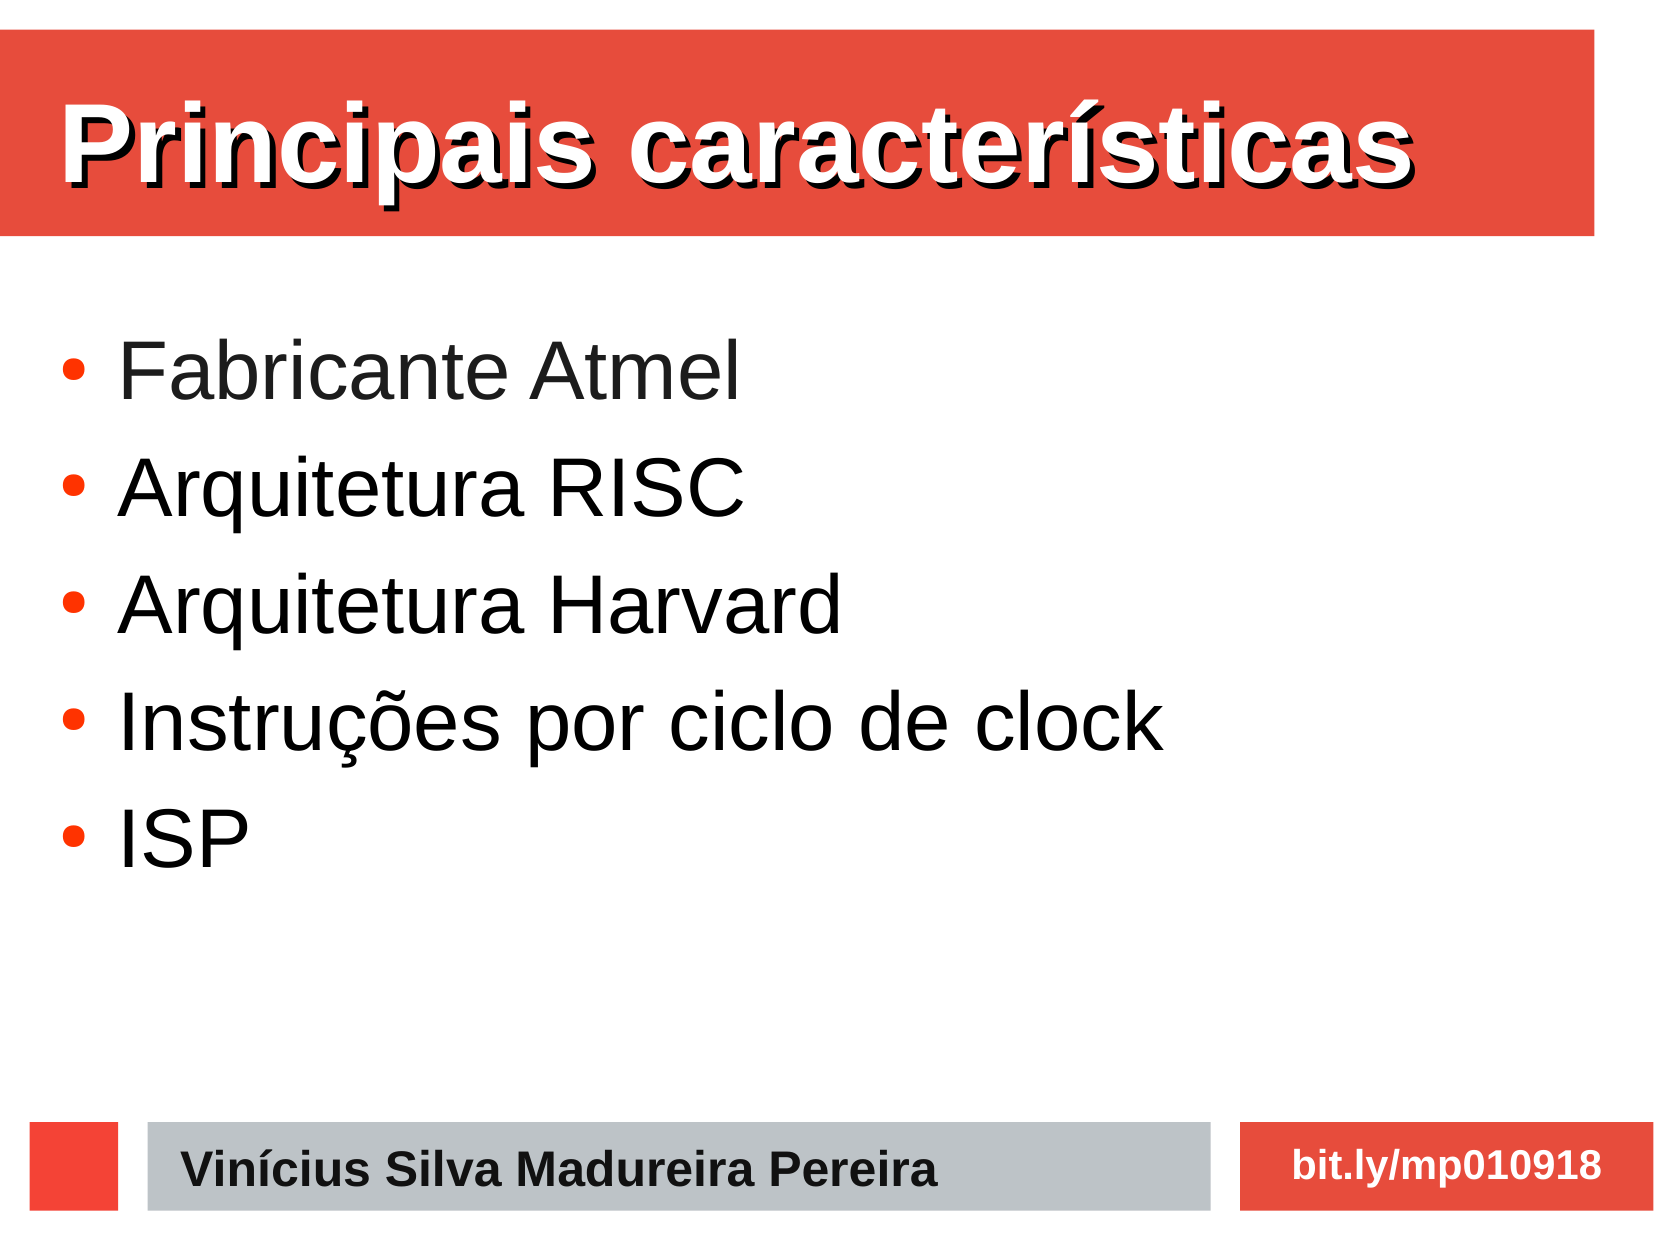

# Principais características
 Fabricante Atmel
 Arquitetura RISC
 Arquitetura Harvard
 Instruções por ciclo de clock
 ISP
Vinícius Silva Madureira Pereira
bit.ly/mp010918